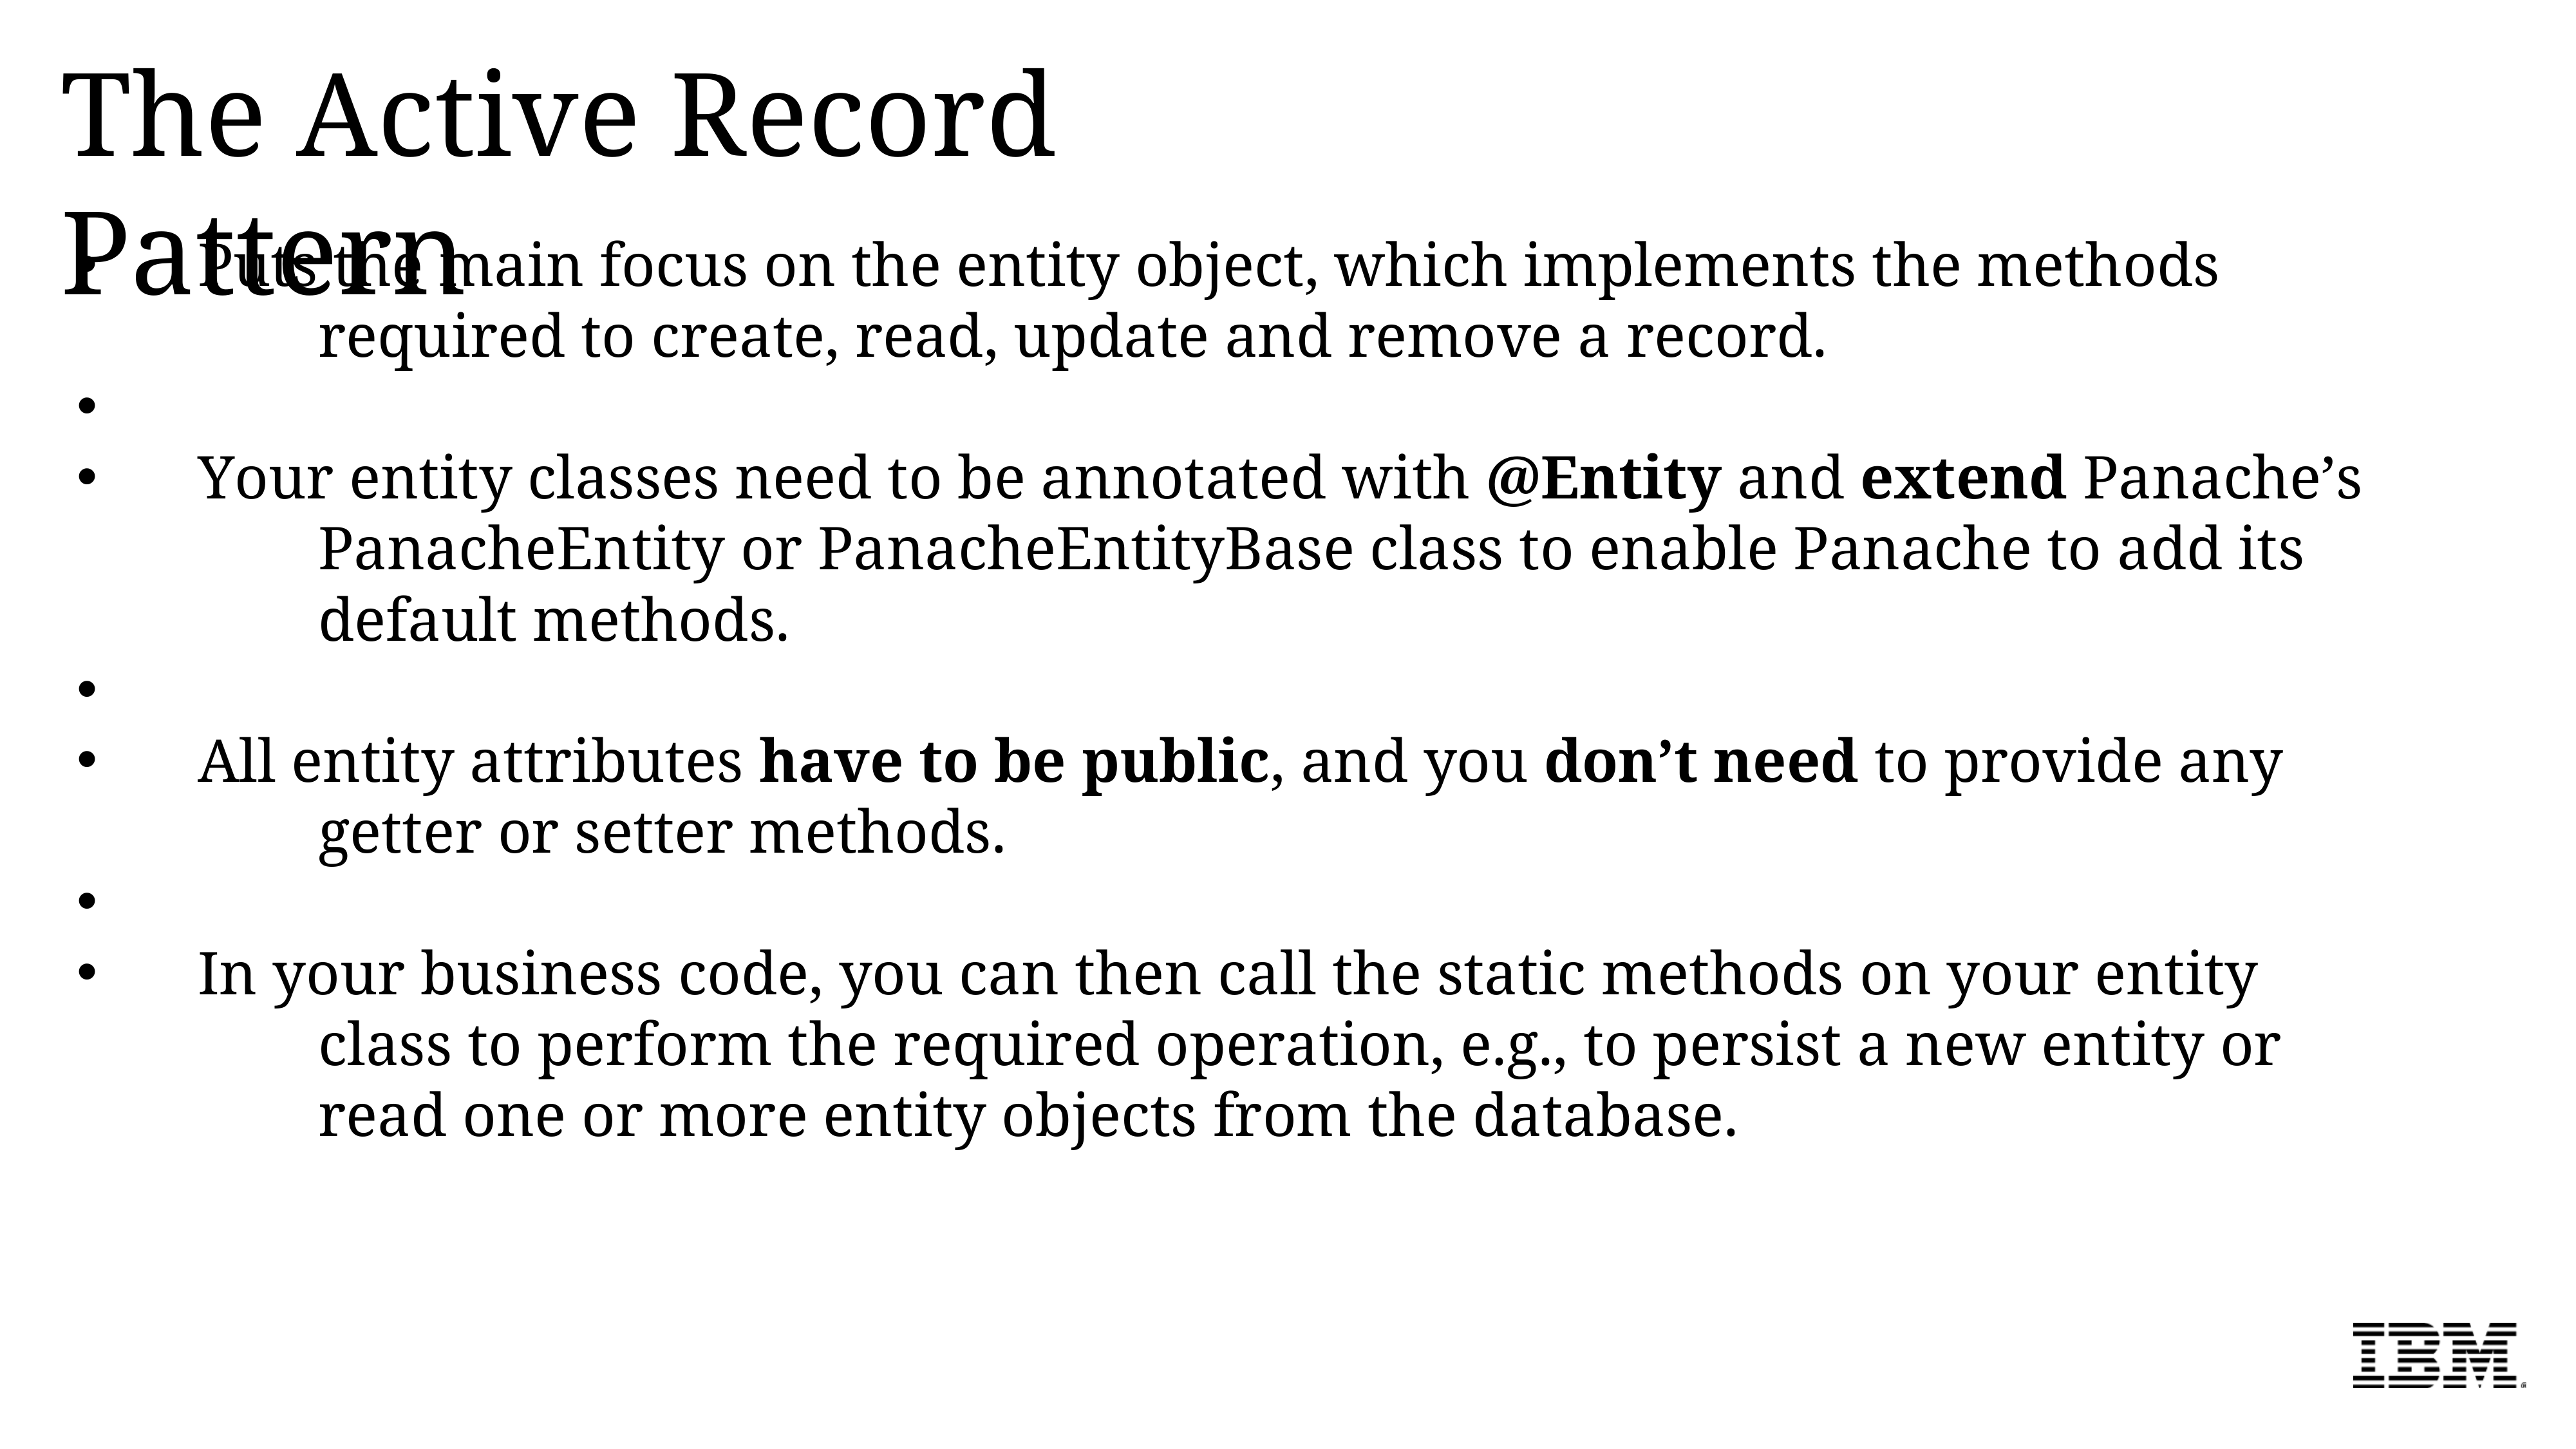

# The Active Record Pattern
Puts the main focus on the entity object, which implements the methods required to create, read, update and remove a record.
Your entity classes need to be annotated with @Entity and extend Panache’s PanacheEntity or PanacheEntityBase class to enable Panache to add its default methods.
All entity attributes have to be public, and you don’t need to provide any getter or setter methods.
In your business code, you can then call the static methods on your entity class to perform the required operation, e.g., to persist a new entity or read one or more entity objects from the database.